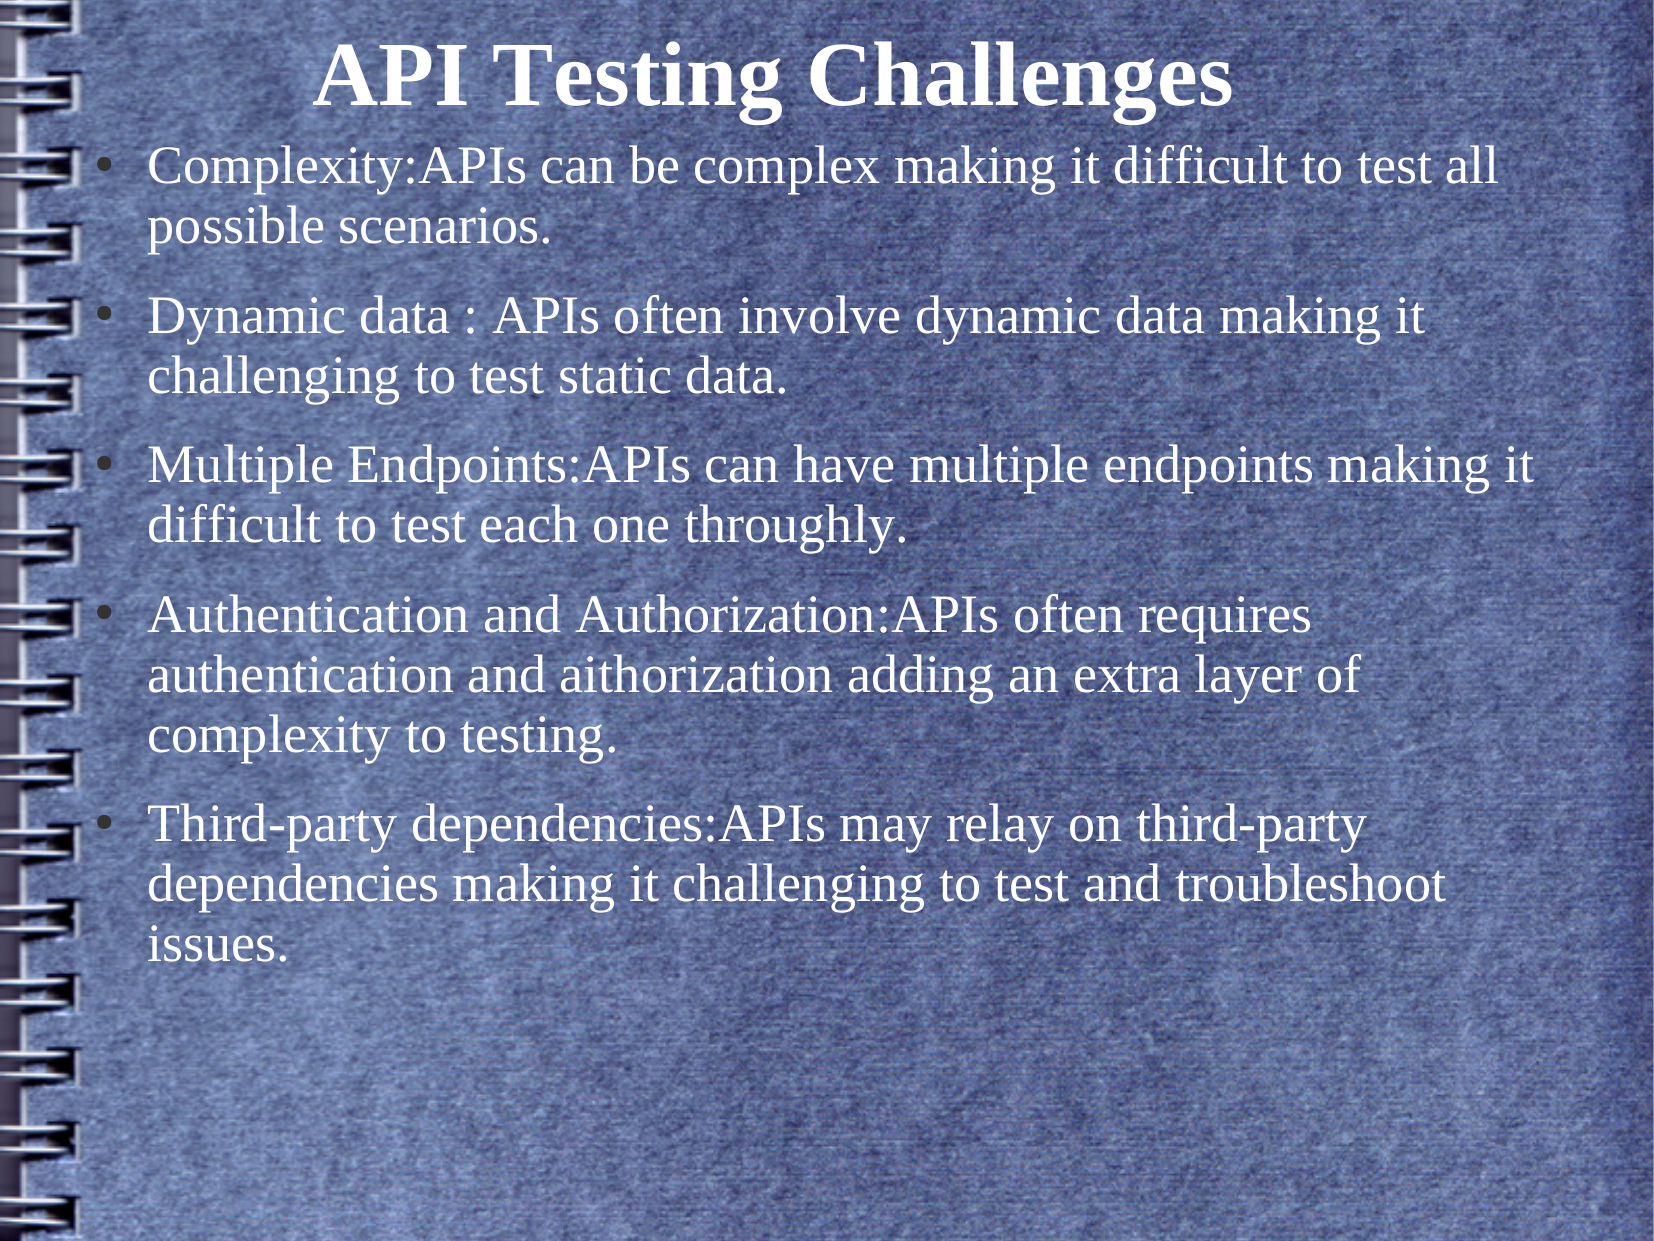

# API Testing Challenges
Complexity:APIs can be complex making it difficult to test all possible scenarios.
Dynamic data : APIs often involve dynamic data making it challenging to test static data.
Multiple Endpoints:APIs can have multiple endpoints making it difficult to test each one throughly.
Authentication and Authorization:APIs often requires authentication and aithorization adding an extra layer of complexity to testing.
Third-party dependencies:APIs may relay on third-party dependencies making it challenging to test and troubleshoot issues.